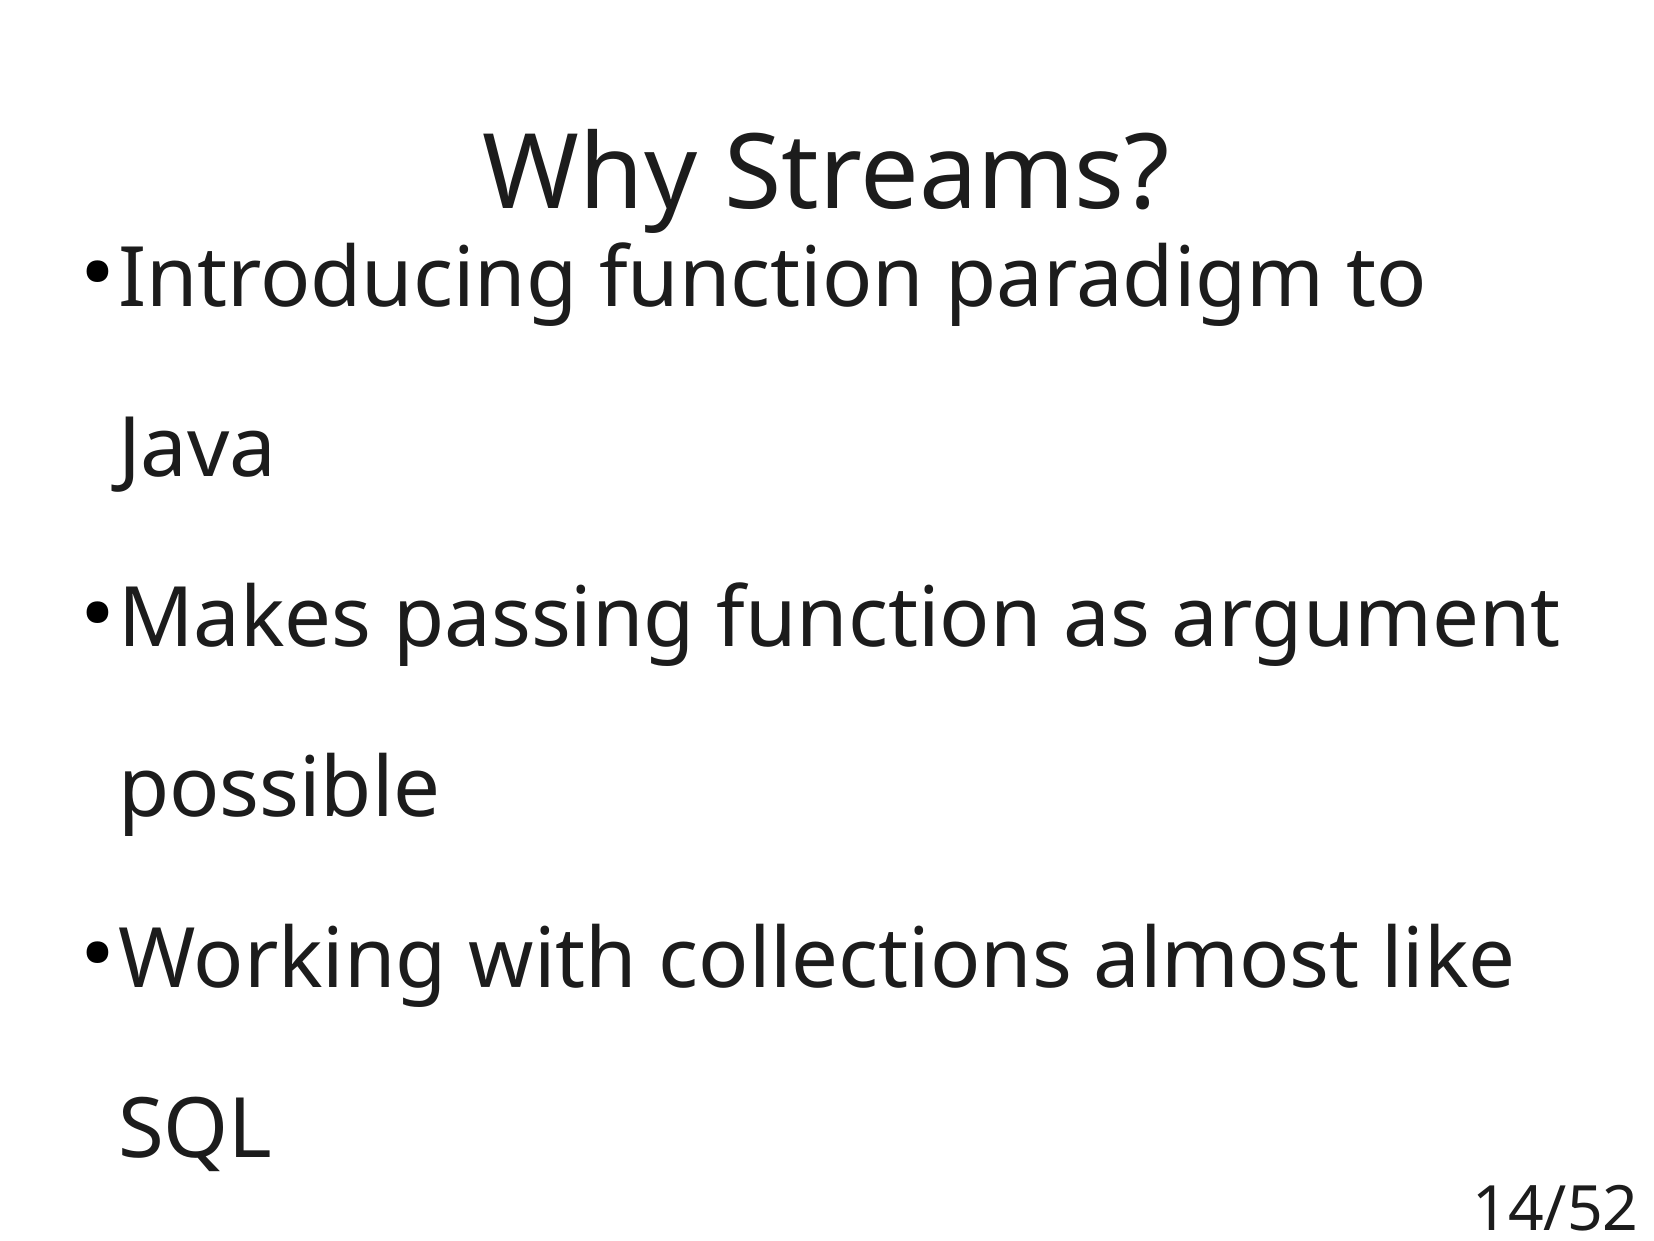

Introducing function paradigm to Java
Makes passing function as argument possible
Working with collections almost like SQL
Makes coding easier
# Why Streams?